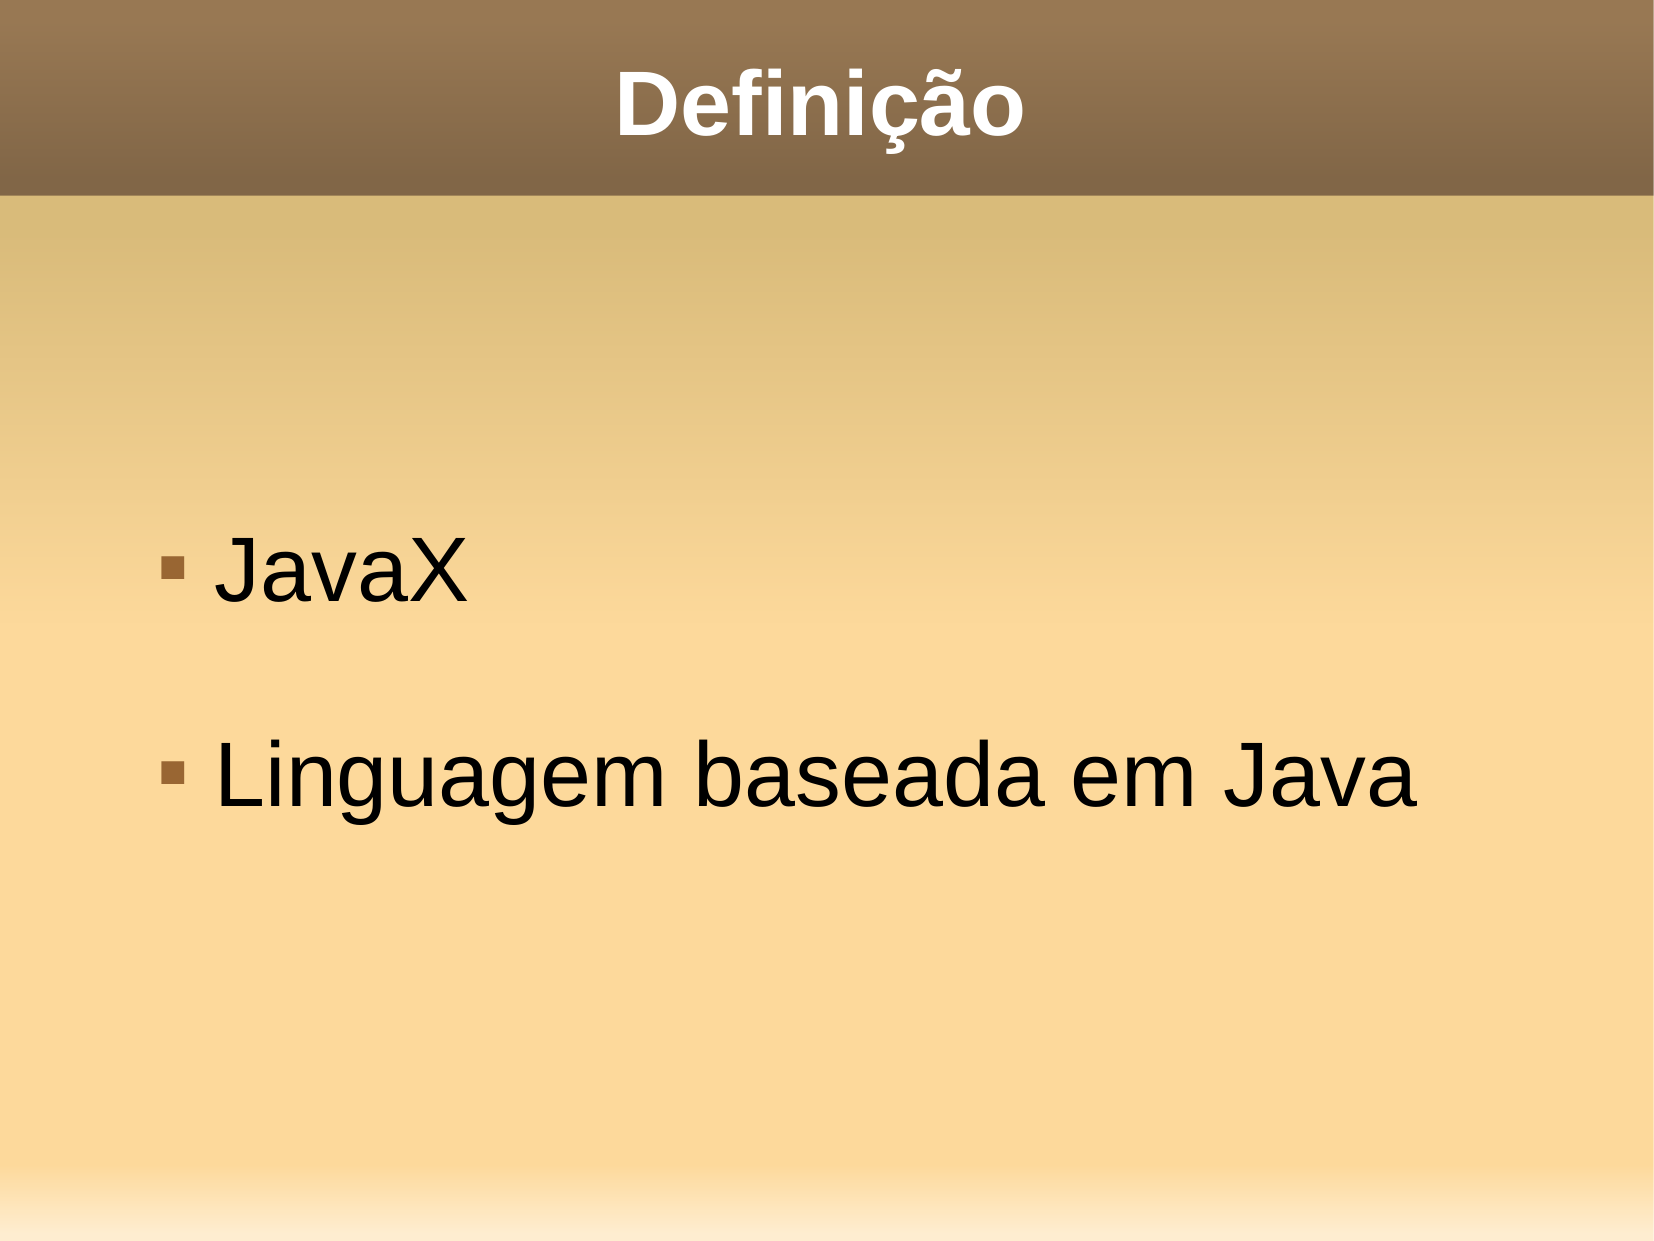

# Definição
JavaX
Linguagem baseada em Java